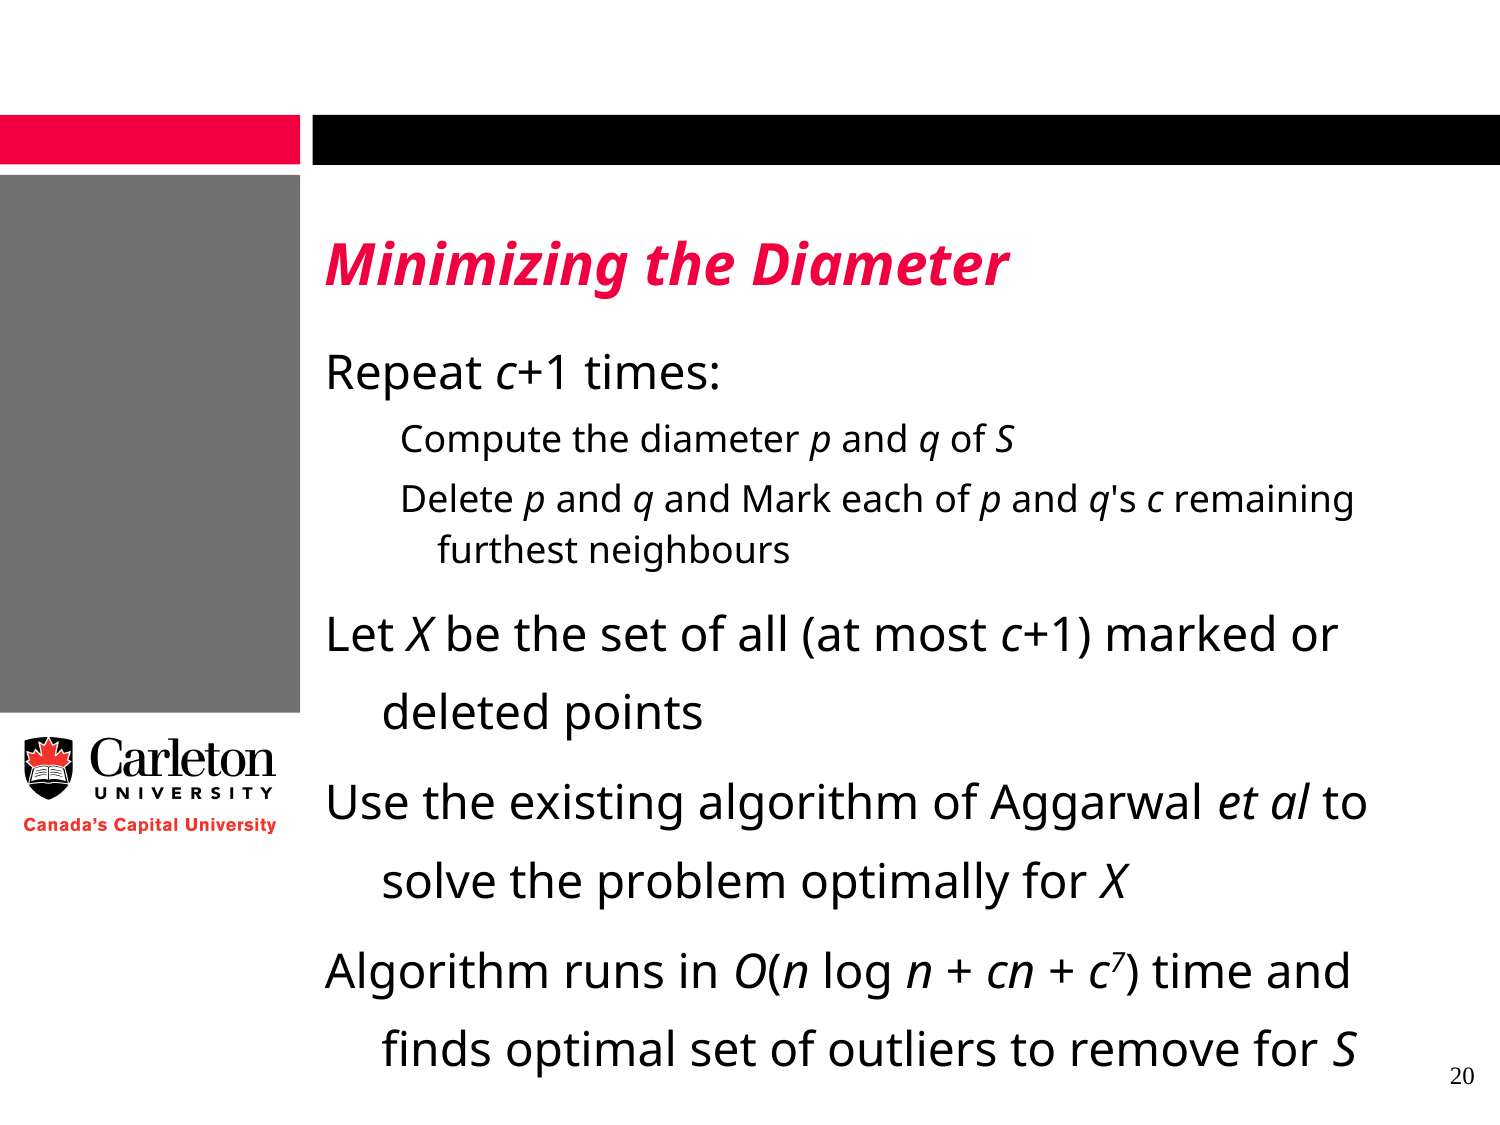

# Minimizing the Diameter
Repeat c+1 times:
Compute the diameter p and q of S
Delete p and q and Mark each of p and q's c remaining furthest neighbours
Let X be the set of all (at most c+1) marked or deleted points
Use the existing algorithm of Aggarwal et al to solve the problem optimally for X
Algorithm runs in O(n log n + cn + c7) time and finds optimal set of outliers to remove for S
20